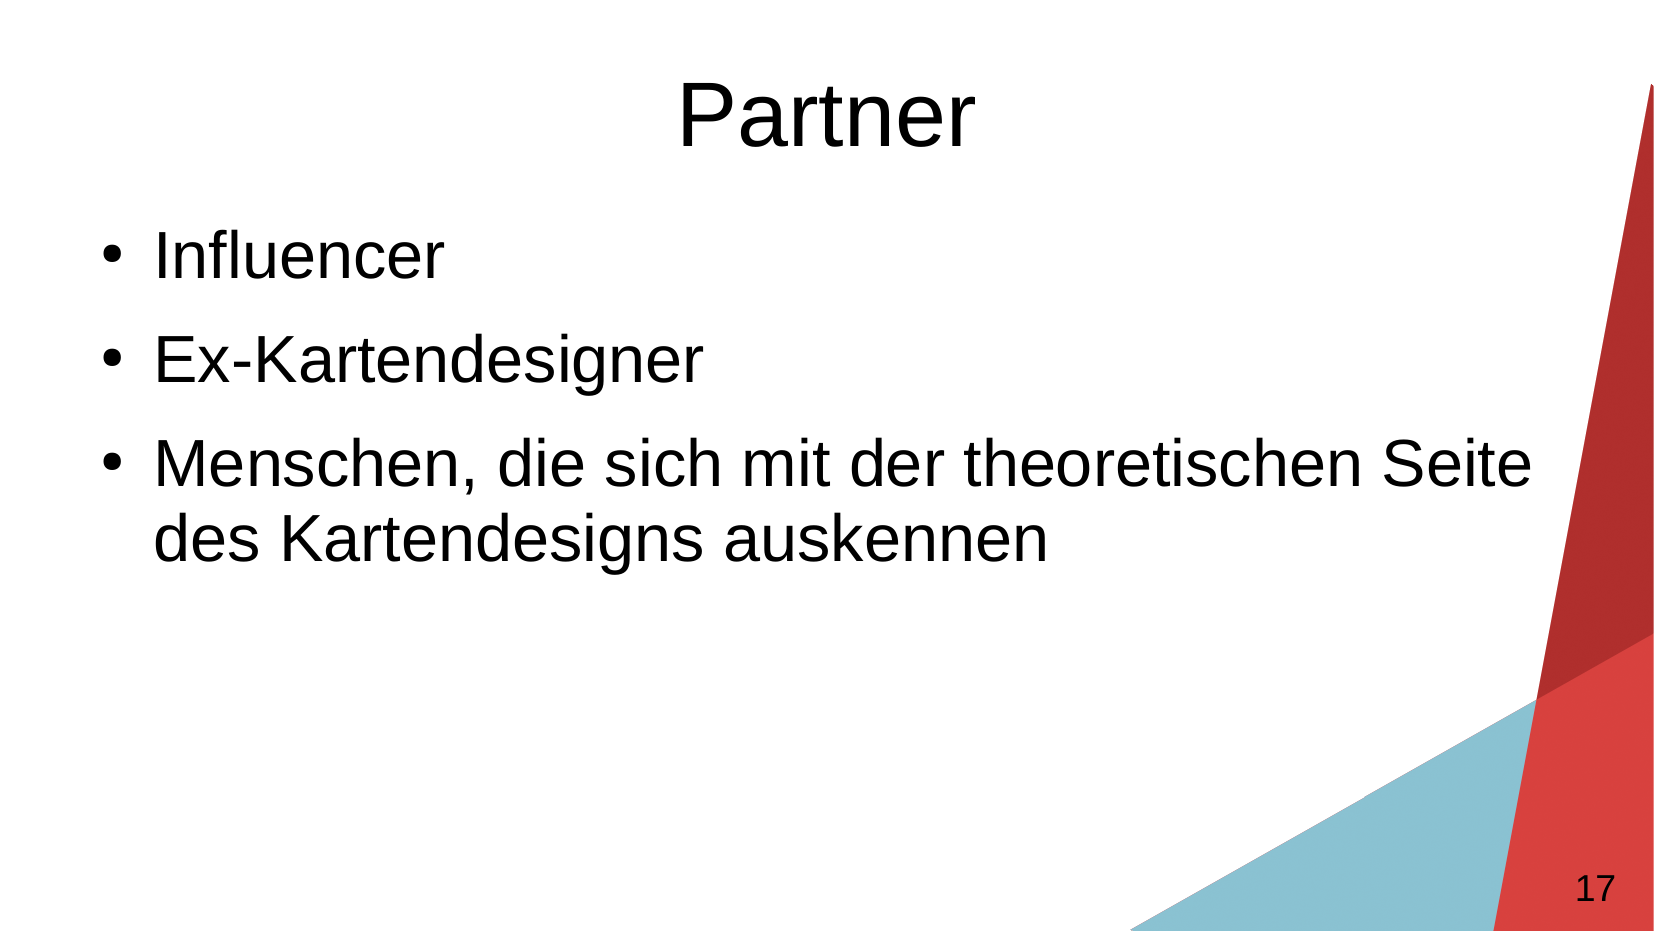

# Partner
Influencer
Ex-Kartendesigner
Menschen, die sich mit der theoretischen Seite des Kartendesigns auskennen